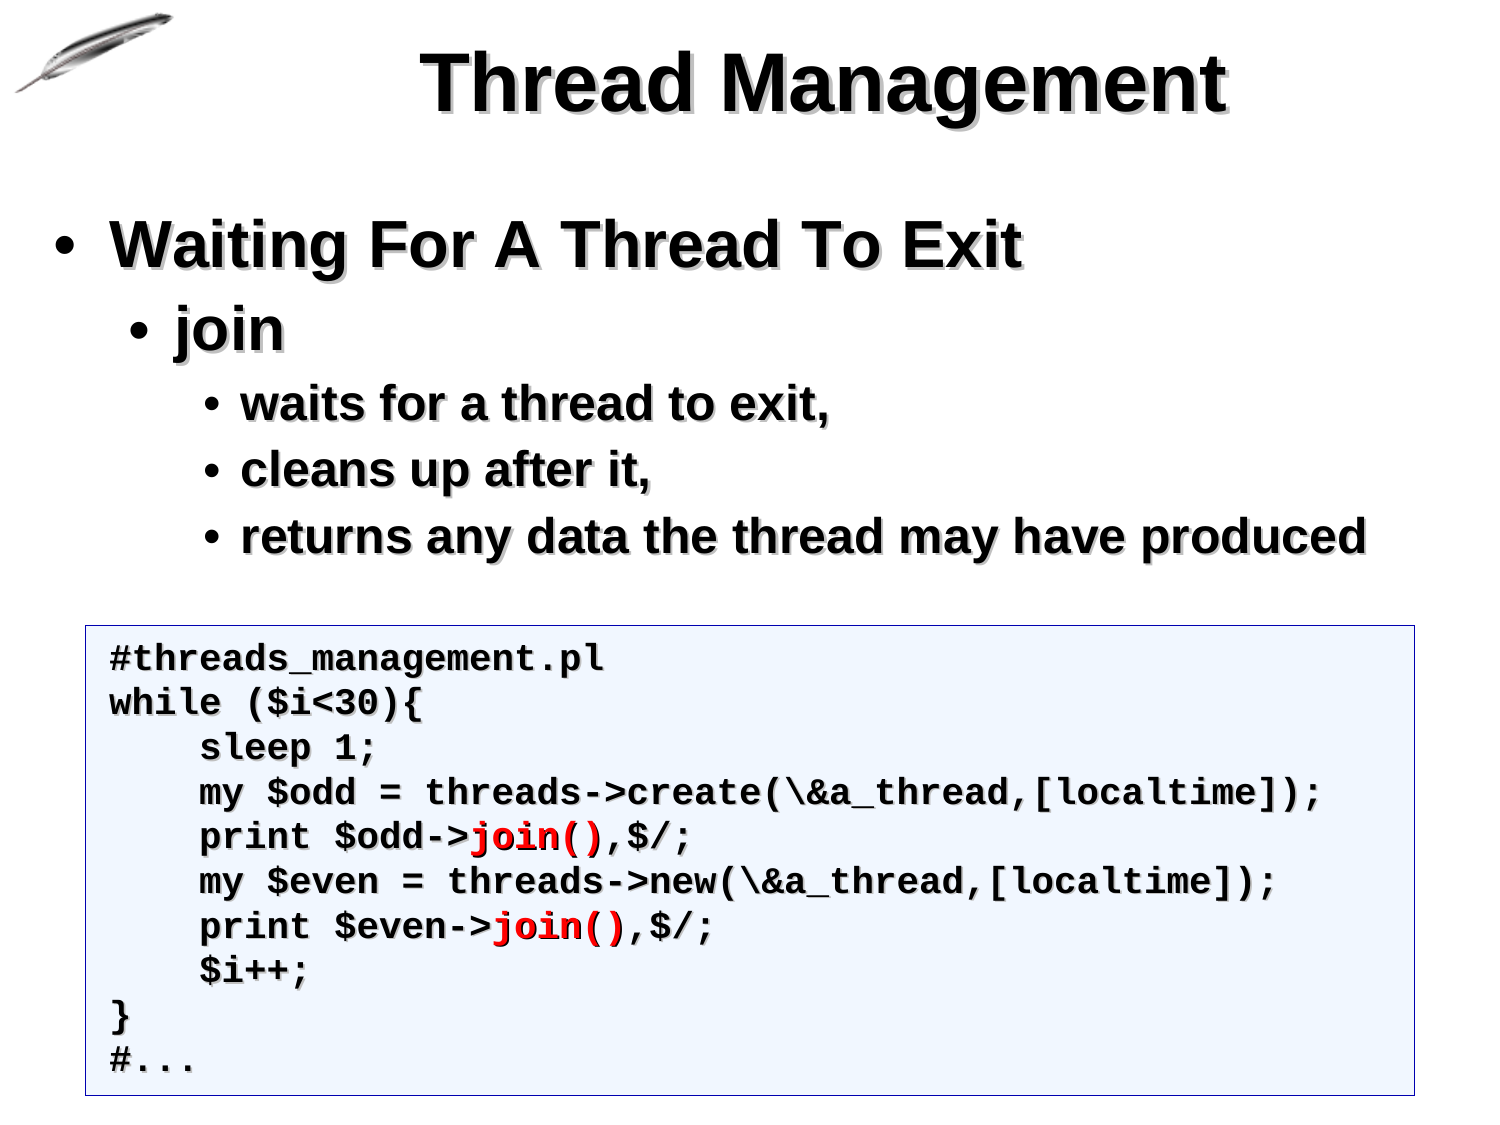

# Thread Management
Waiting For A Thread To Exit
join
waits for a thread to exit,
cleans up after it,
returns any data the thread may have produced
#threads_management.pl
while ($i<30){
 sleep 1;
 my $odd = threads->create(\&a_thread,[localtime]);
 print $odd->join(),$/;
 my $even = threads->new(\&a_thread,[localtime]);
 print $even->join(),$/;
 $i++;
}
#...